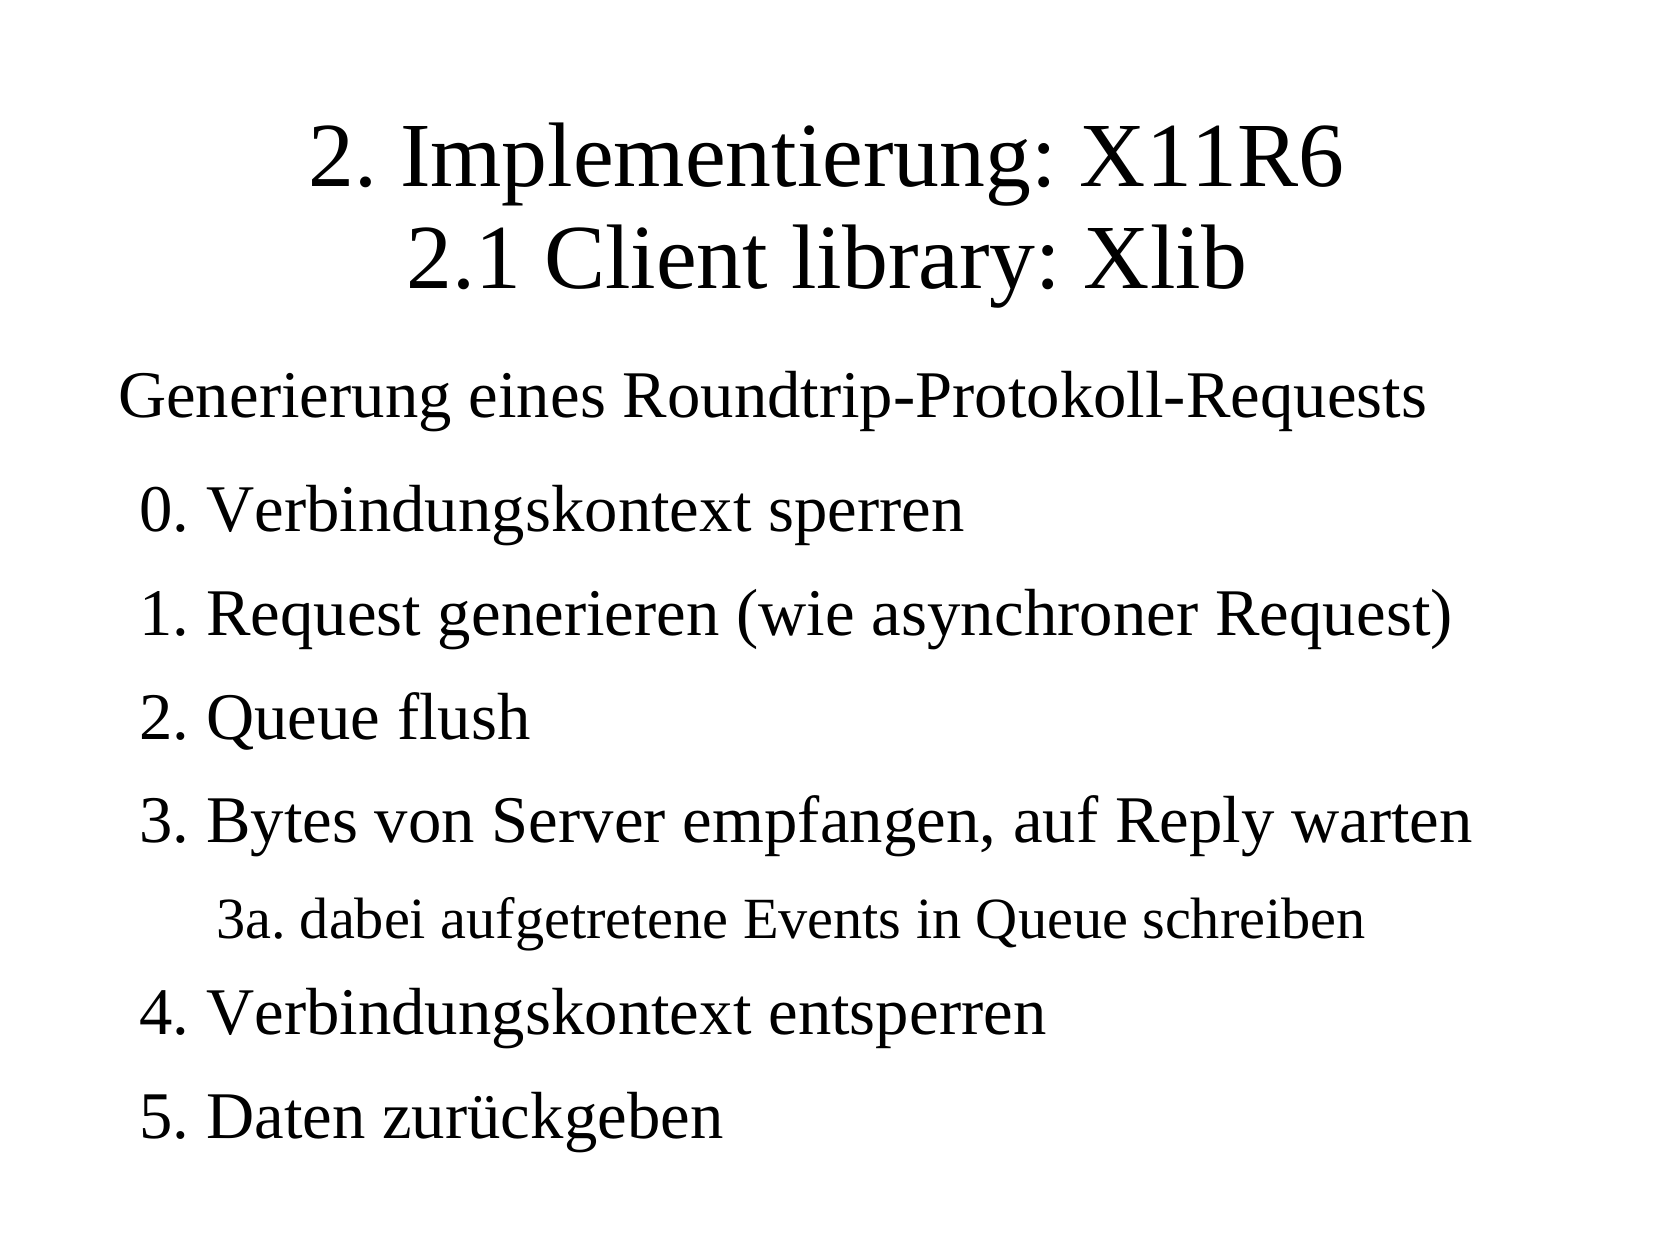

# 2. Implementierung: X11R6 2.1 Client library: Xlib
Generierung eines Roundtrip-Protokoll-Requests
0. Verbindungskontext sperren
1. Request generieren (wie asynchroner Request)
2. Queue flush
3. Bytes von Server empfangen, auf Reply warten
3a. dabei aufgetretene Events in Queue schreiben
4. Verbindungskontext entsperren
5. Daten zurückgeben